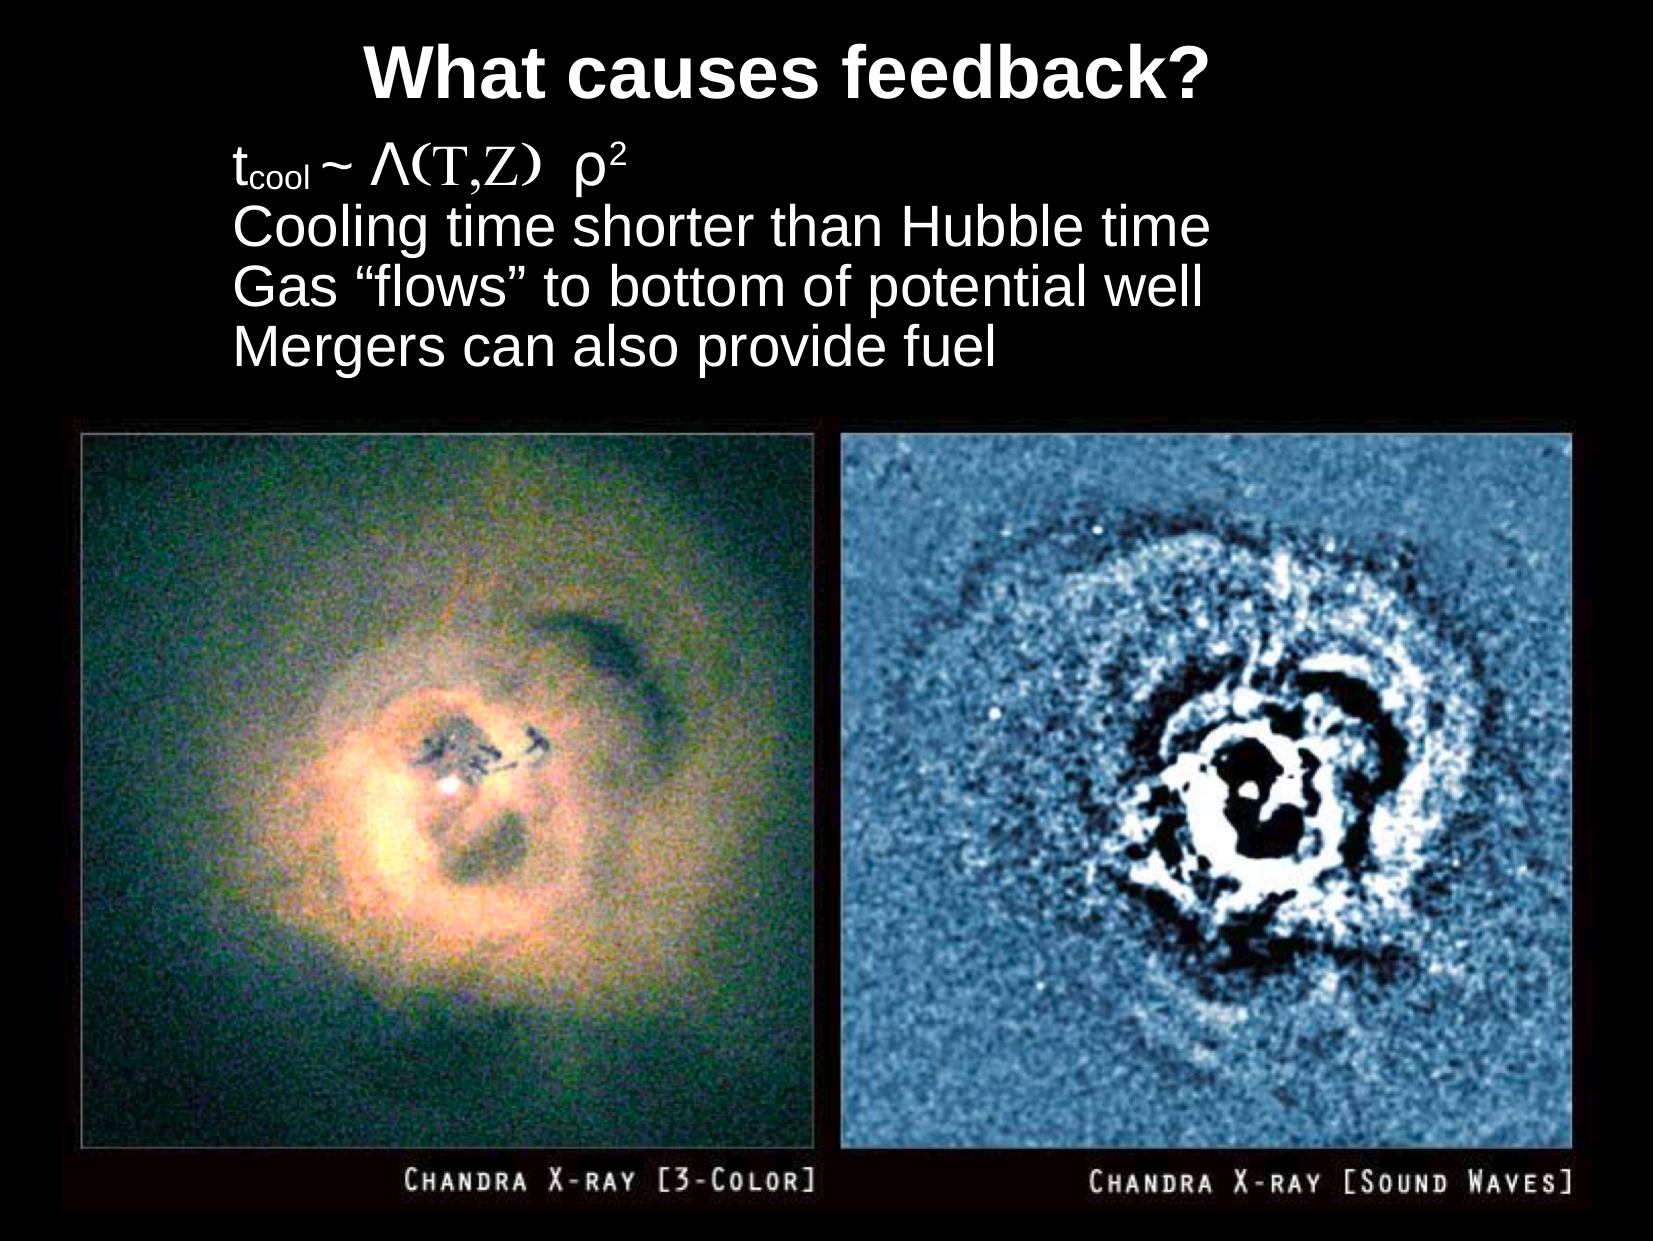

What causes feedback?
 tcool ~ Λ(T,Z) ρ2
 Cooling time shorter than Hubble time
 Gas “flows” to bottom of potential well
 Mergers can also provide fuel